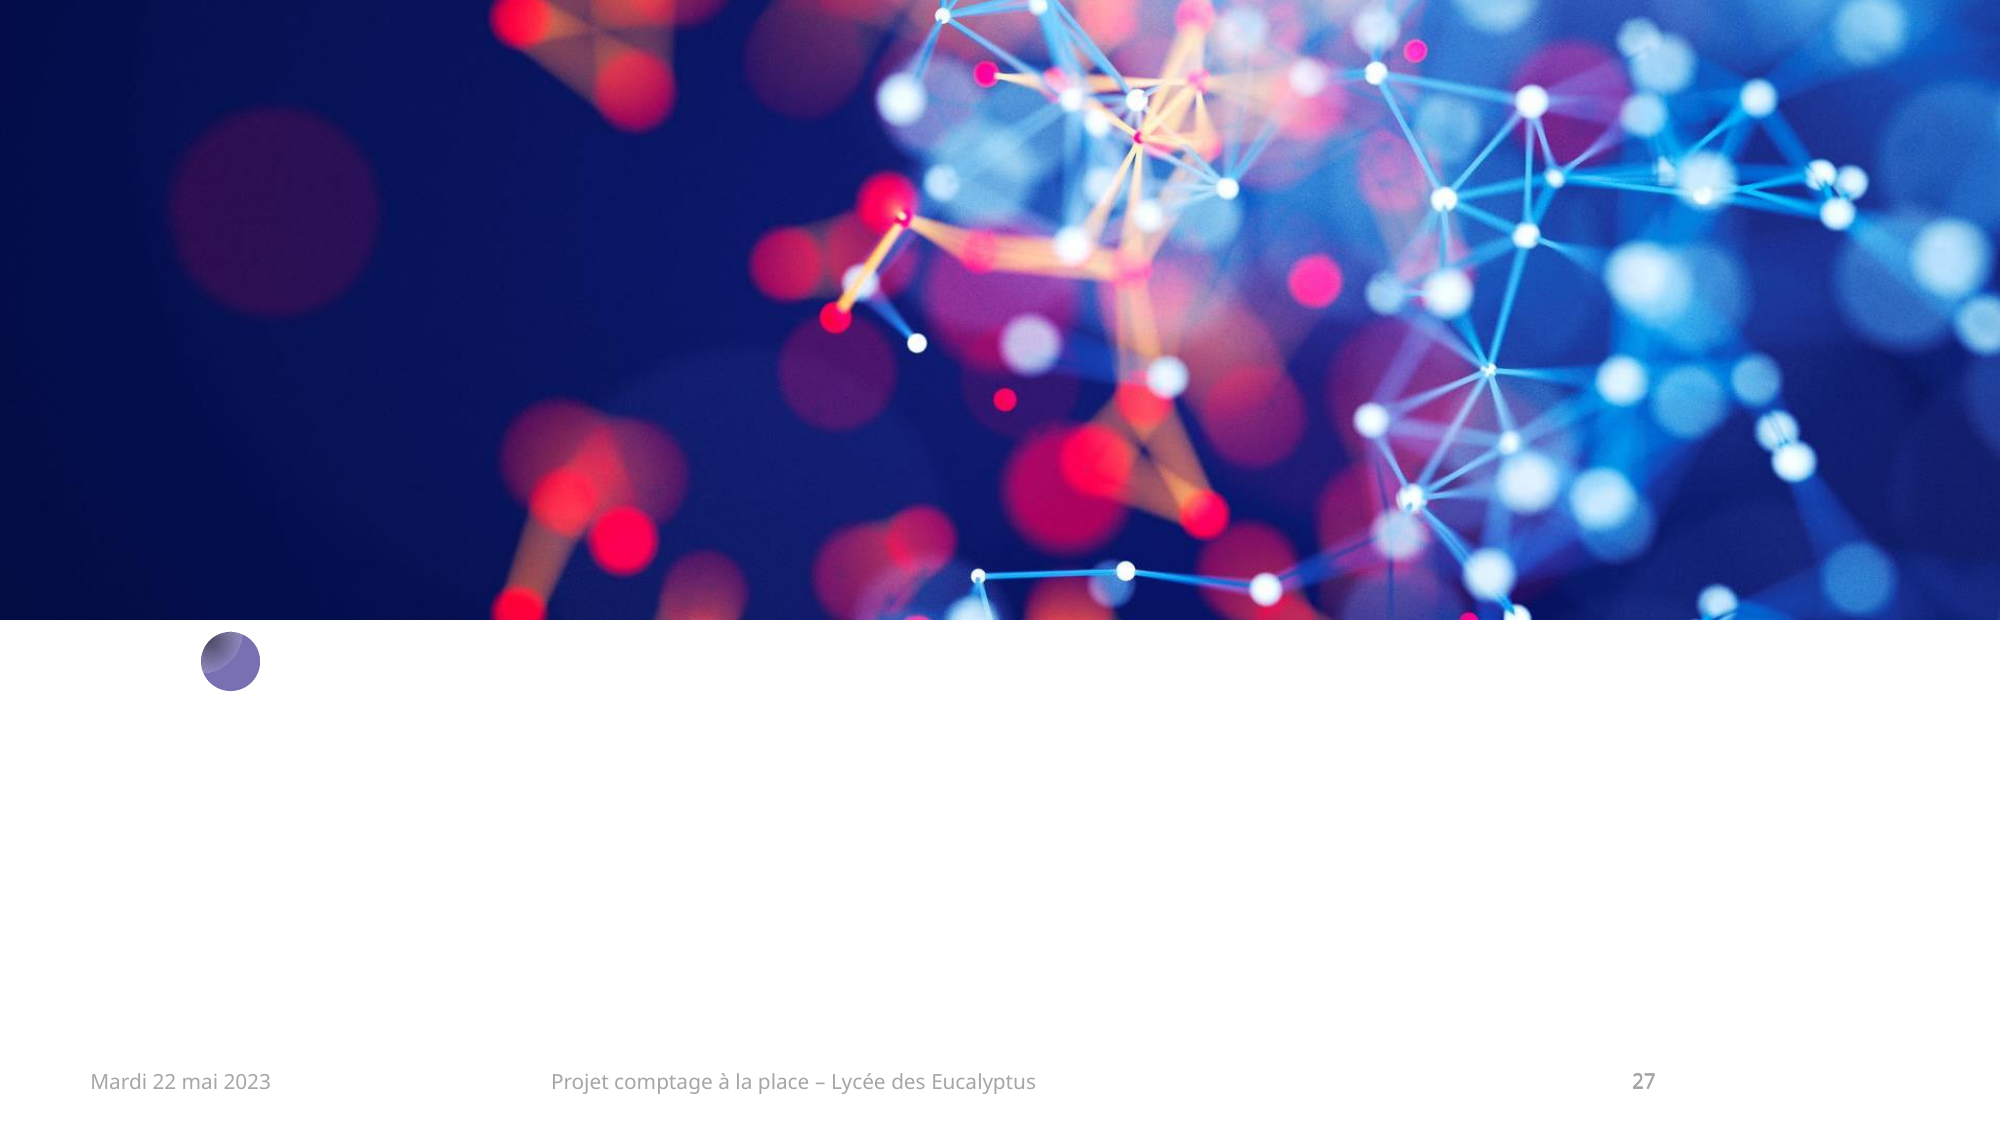

# 3ème Partie : Questions
Mardi 22 mai 2023
Projet comptage à la place – Lycée des Eucalyptus